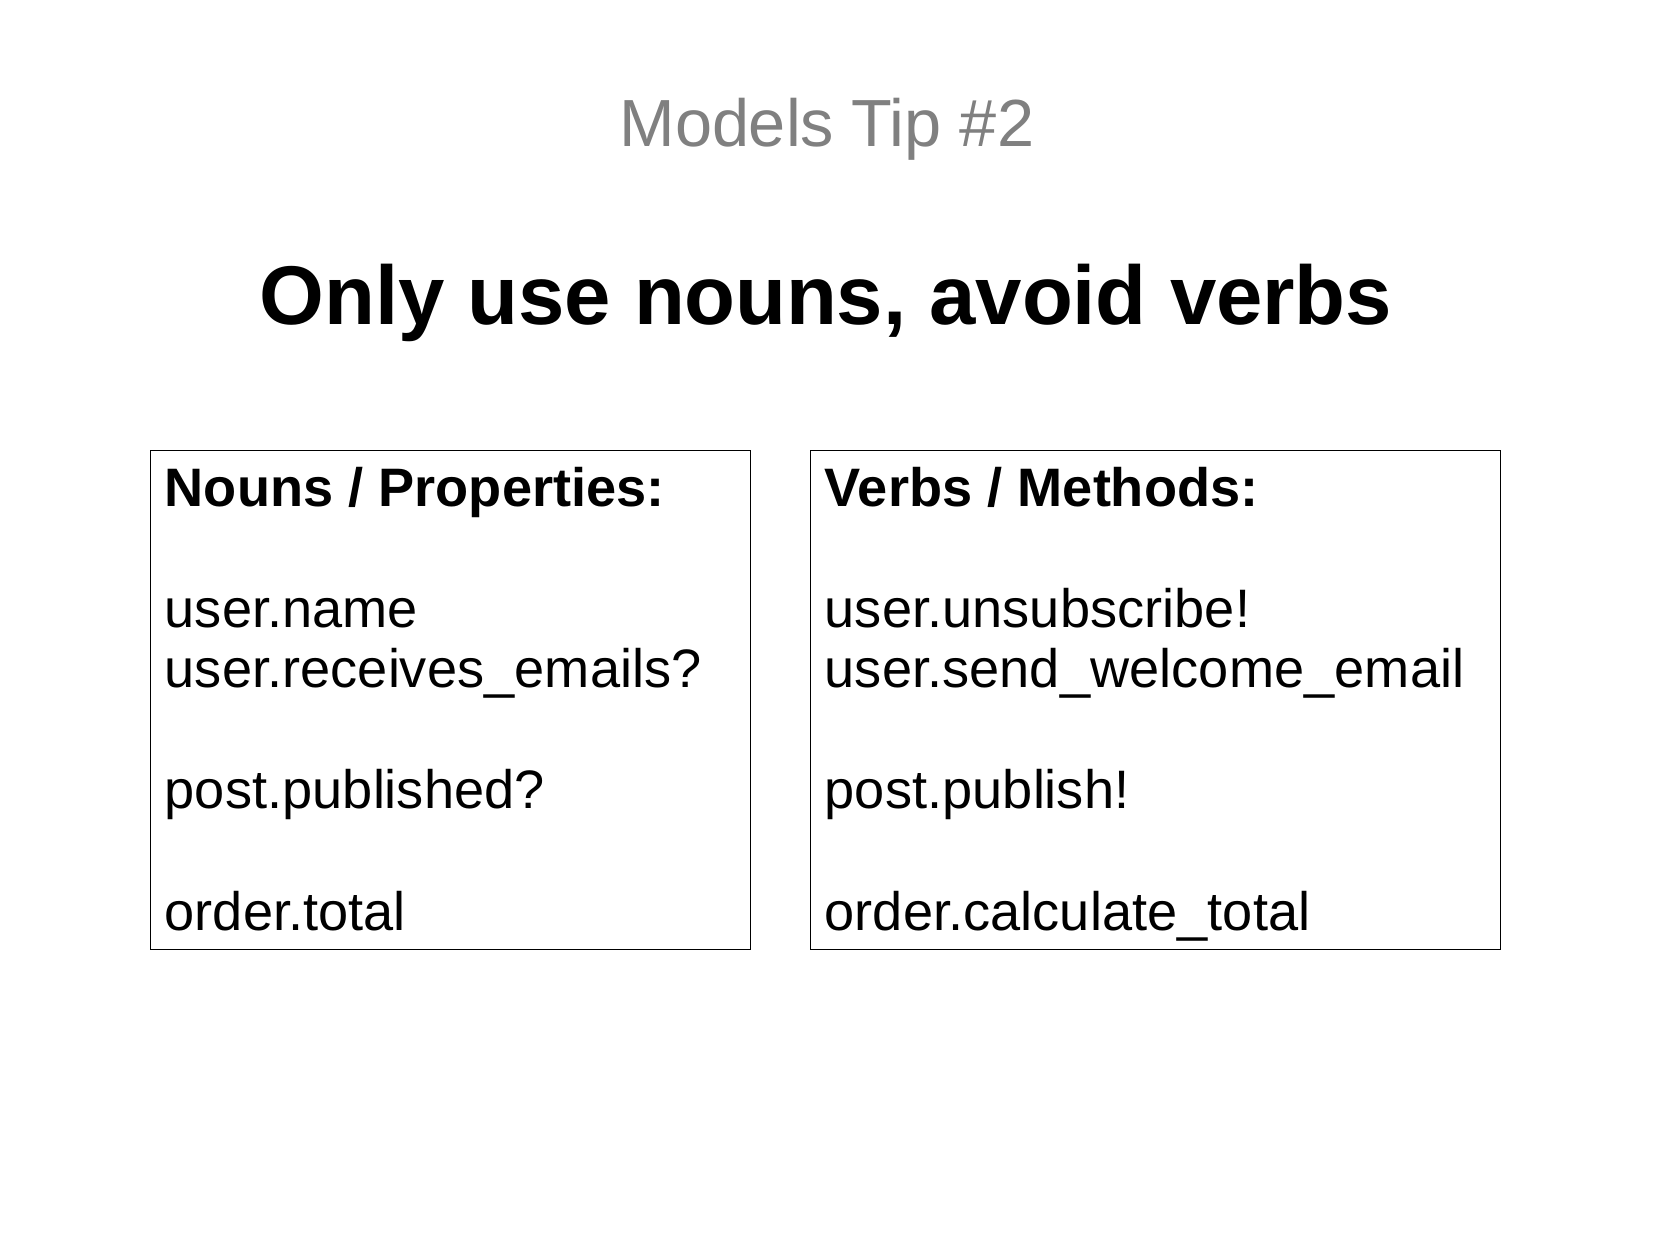

# Models Tip #2
Only use nouns, avoid verbs
Nouns / Properties:
user.name
user.receives_emails?
post.published?
order.total
Verbs / Methods:
user.unsubscribe!
user.send_welcome_email
post.publish!
order.calculate_total